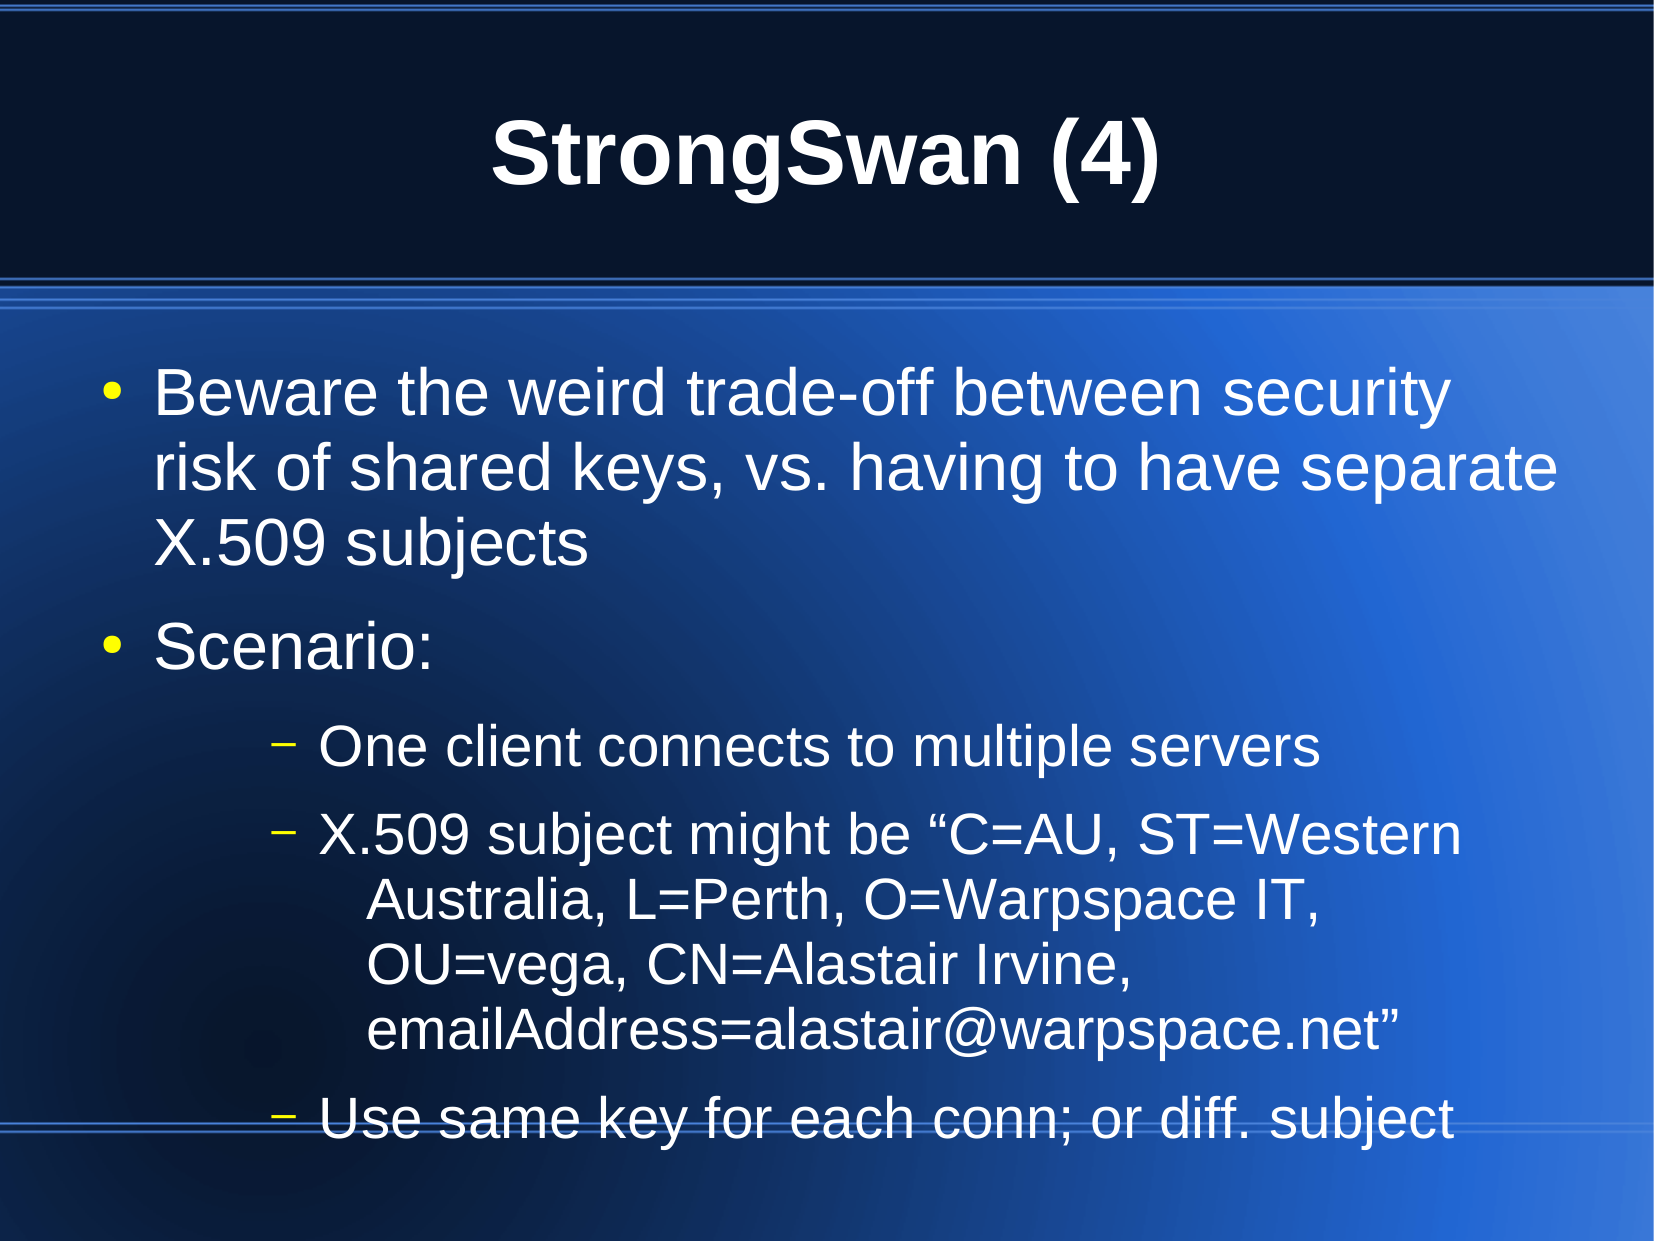

# StrongSwan (4)
Beware the weird trade-off between security risk of shared keys, vs. having to have separate X.509 subjects
Scenario:
One client connects to multiple servers
X.509 subject might be “C=AU, ST=Western Australia, L=Perth, O=Warpspace IT, OU=vega, CN=Alastair Irvine, emailAddress=alastair@warpspace.net”
Use same key for each conn; or diff. subject